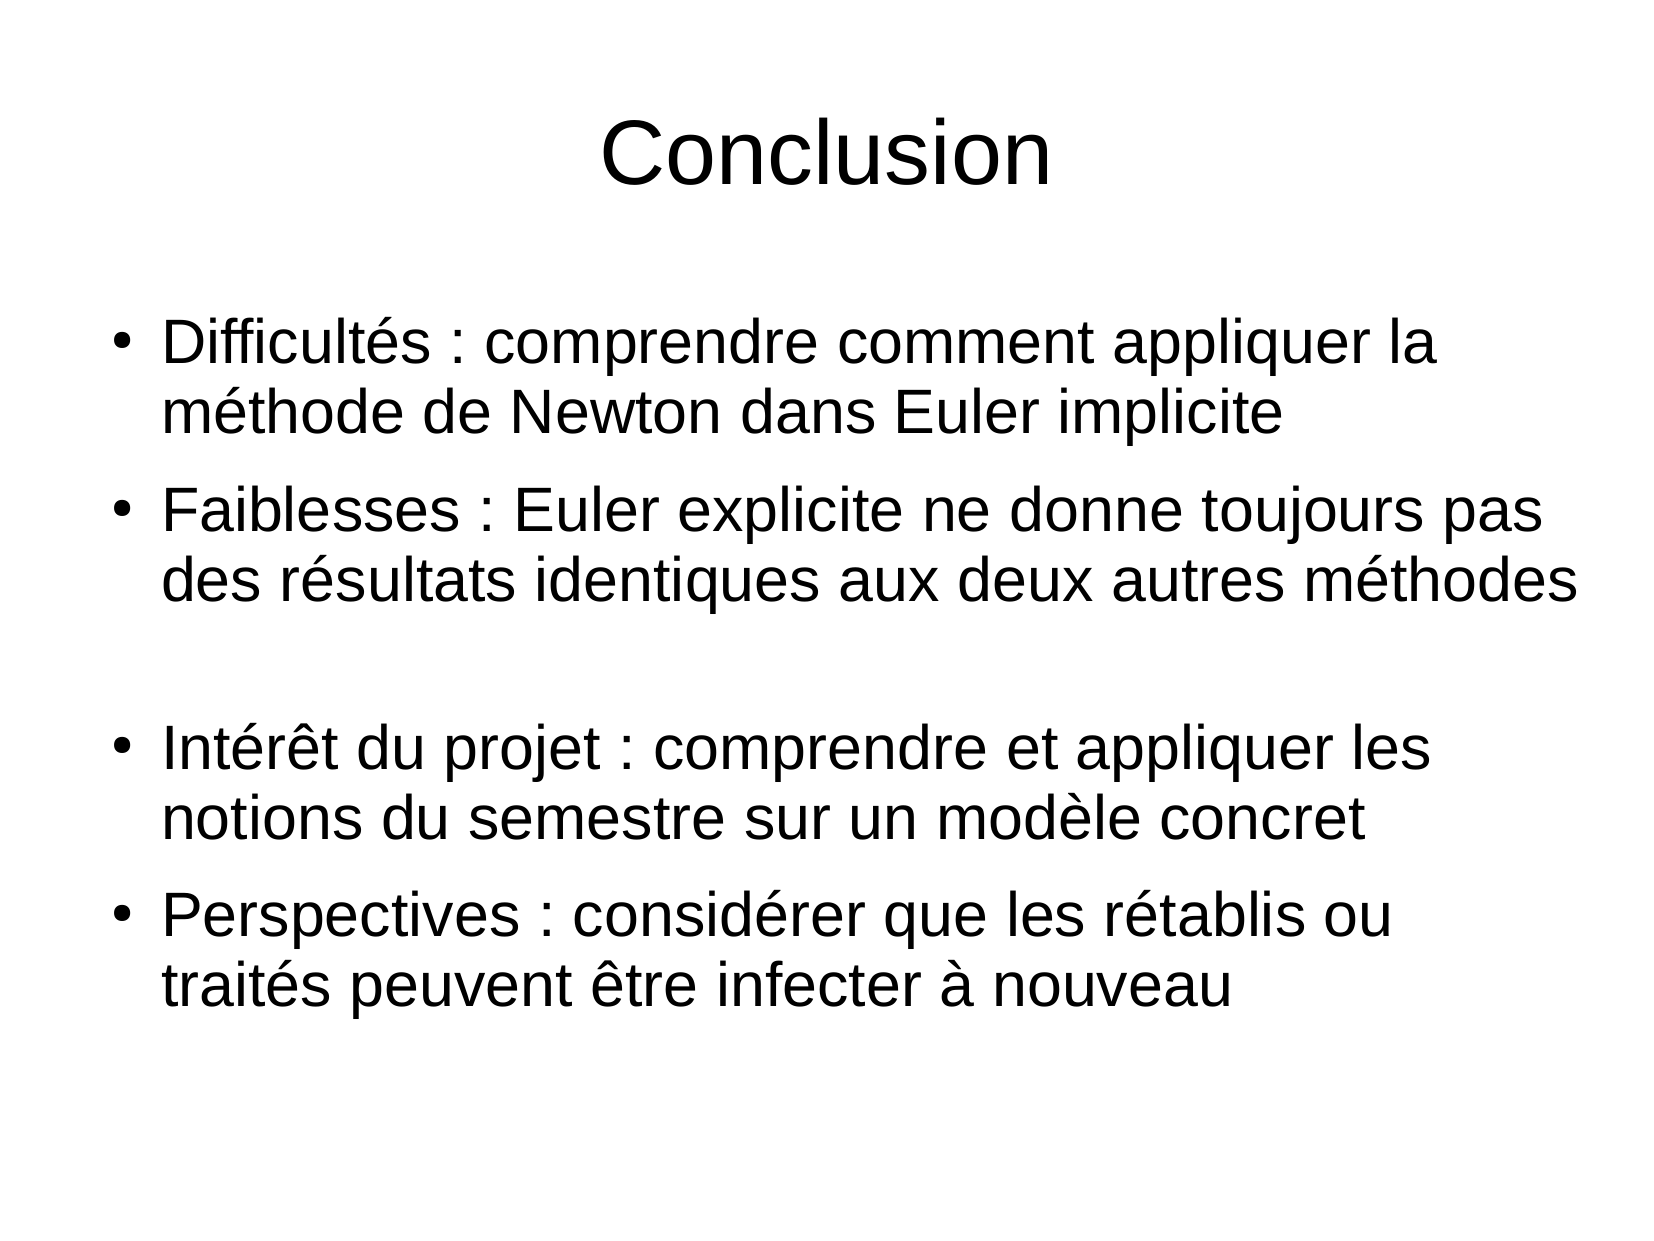

# Conclusion
Difficultés : comprendre comment appliquer la méthode de Newton dans Euler implicite
Faiblesses : Euler explicite ne donne toujours pas des résultats identiques aux deux autres méthodes
Intérêt du projet : comprendre et appliquer les notions du semestre sur un modèle concret
Perspectives : considérer que les rétablis ou traités peuvent être infecter à nouveau